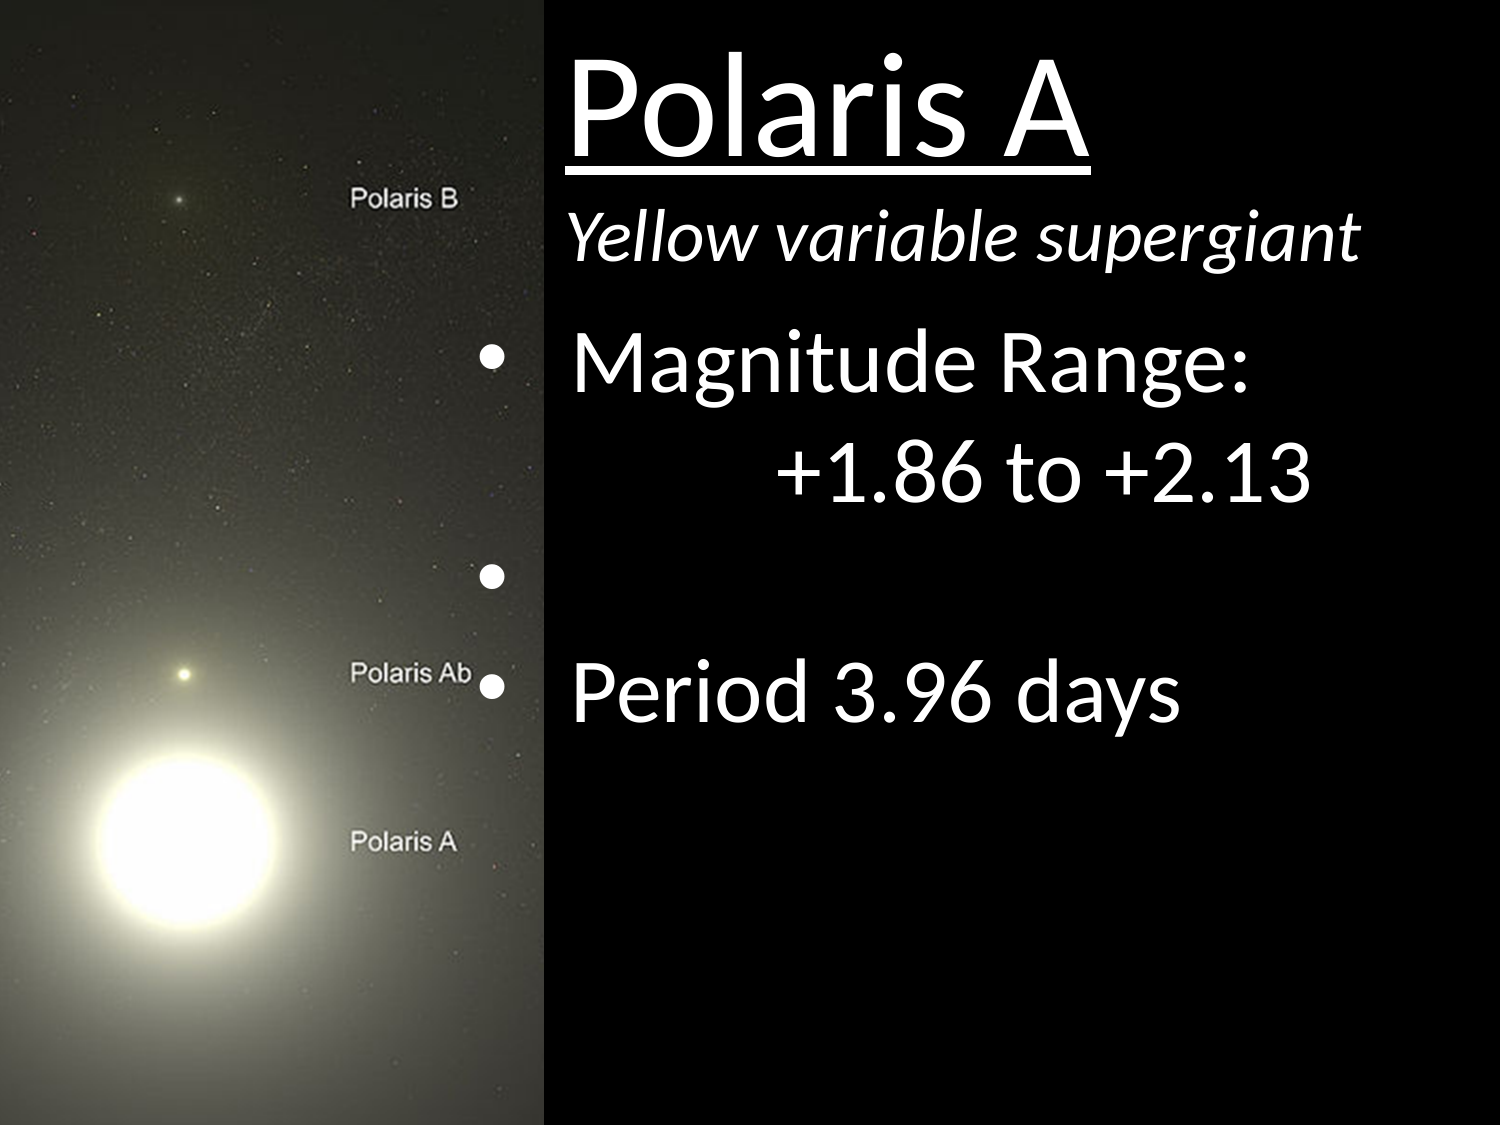

Polaris A
Yellow variable supergiant
Magnitude Range:
		+1.86 to +2.13
Period 3.96 days